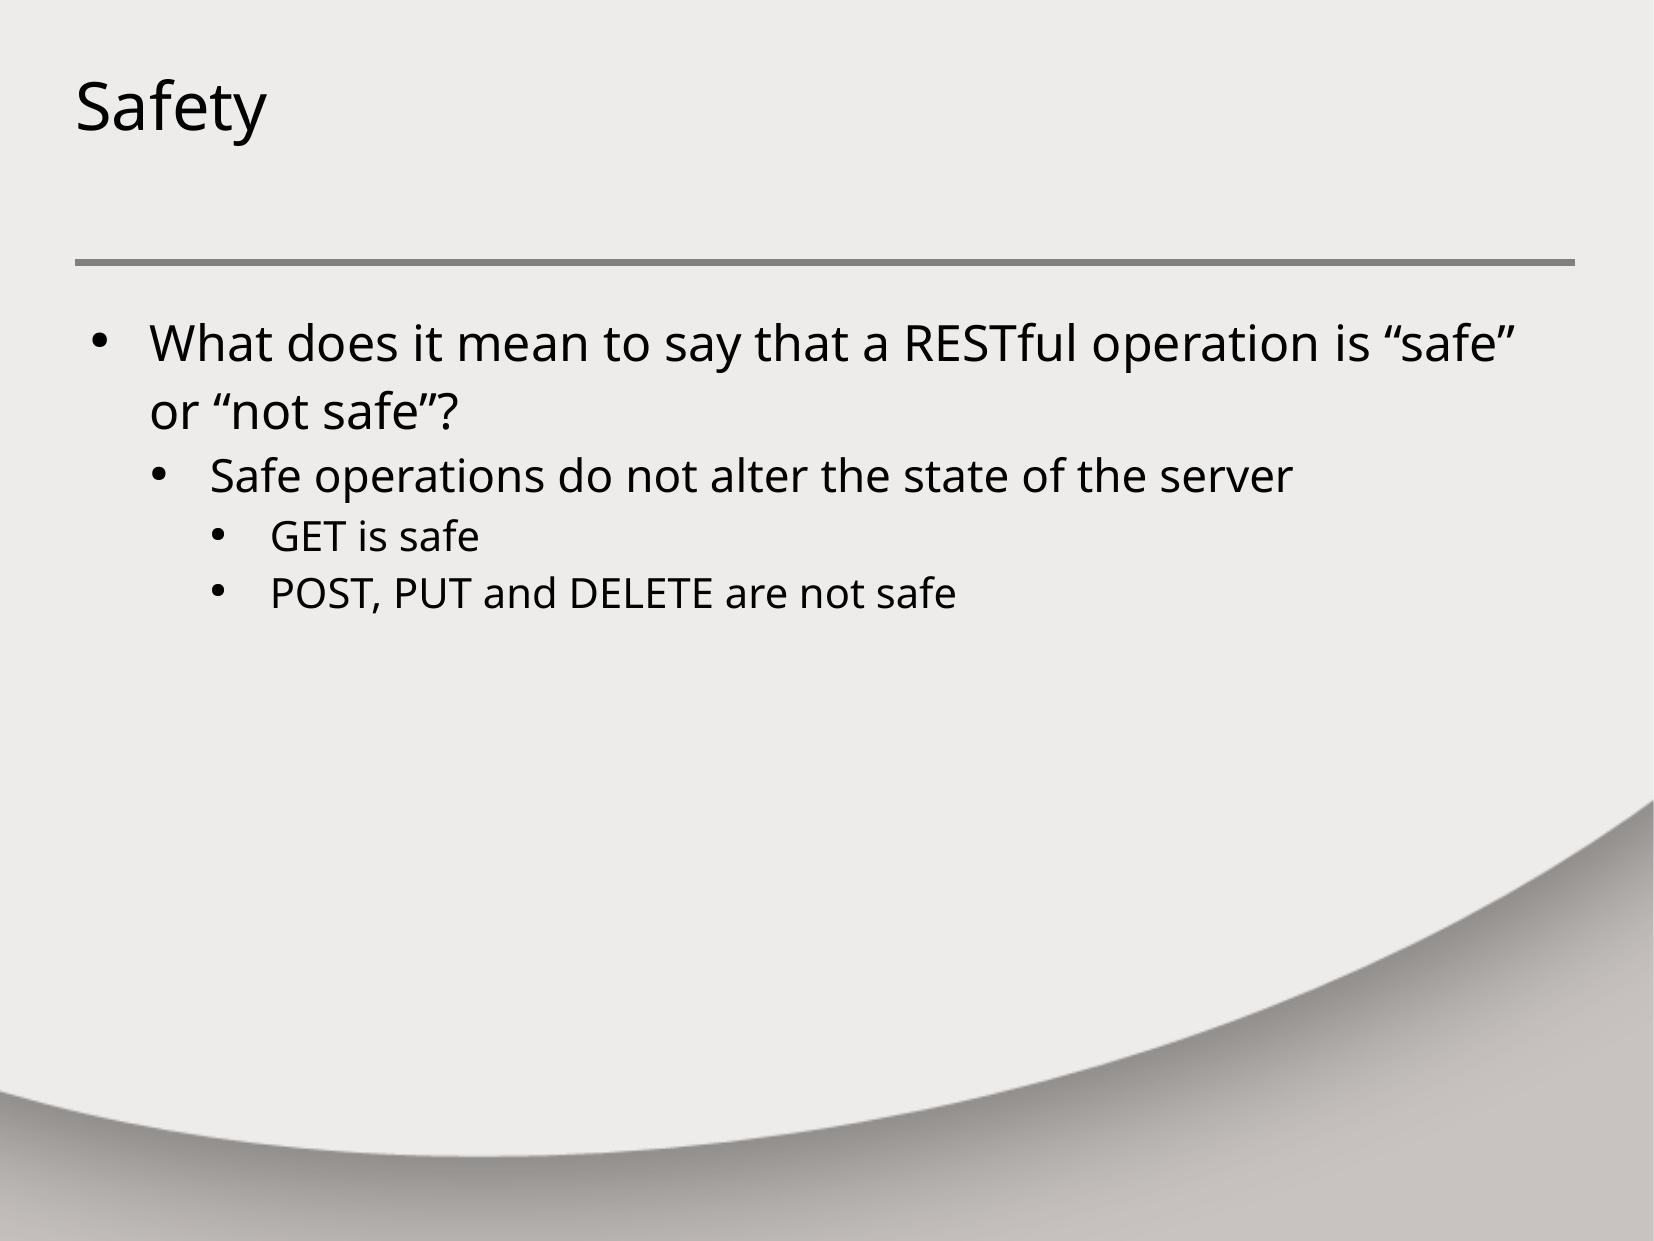

# Safety
What does it mean to say that a RESTful operation is “safe” or “not safe”?
Safe operations do not alter the state of the server
GET is safe
POST, PUT and DELETE are not safe